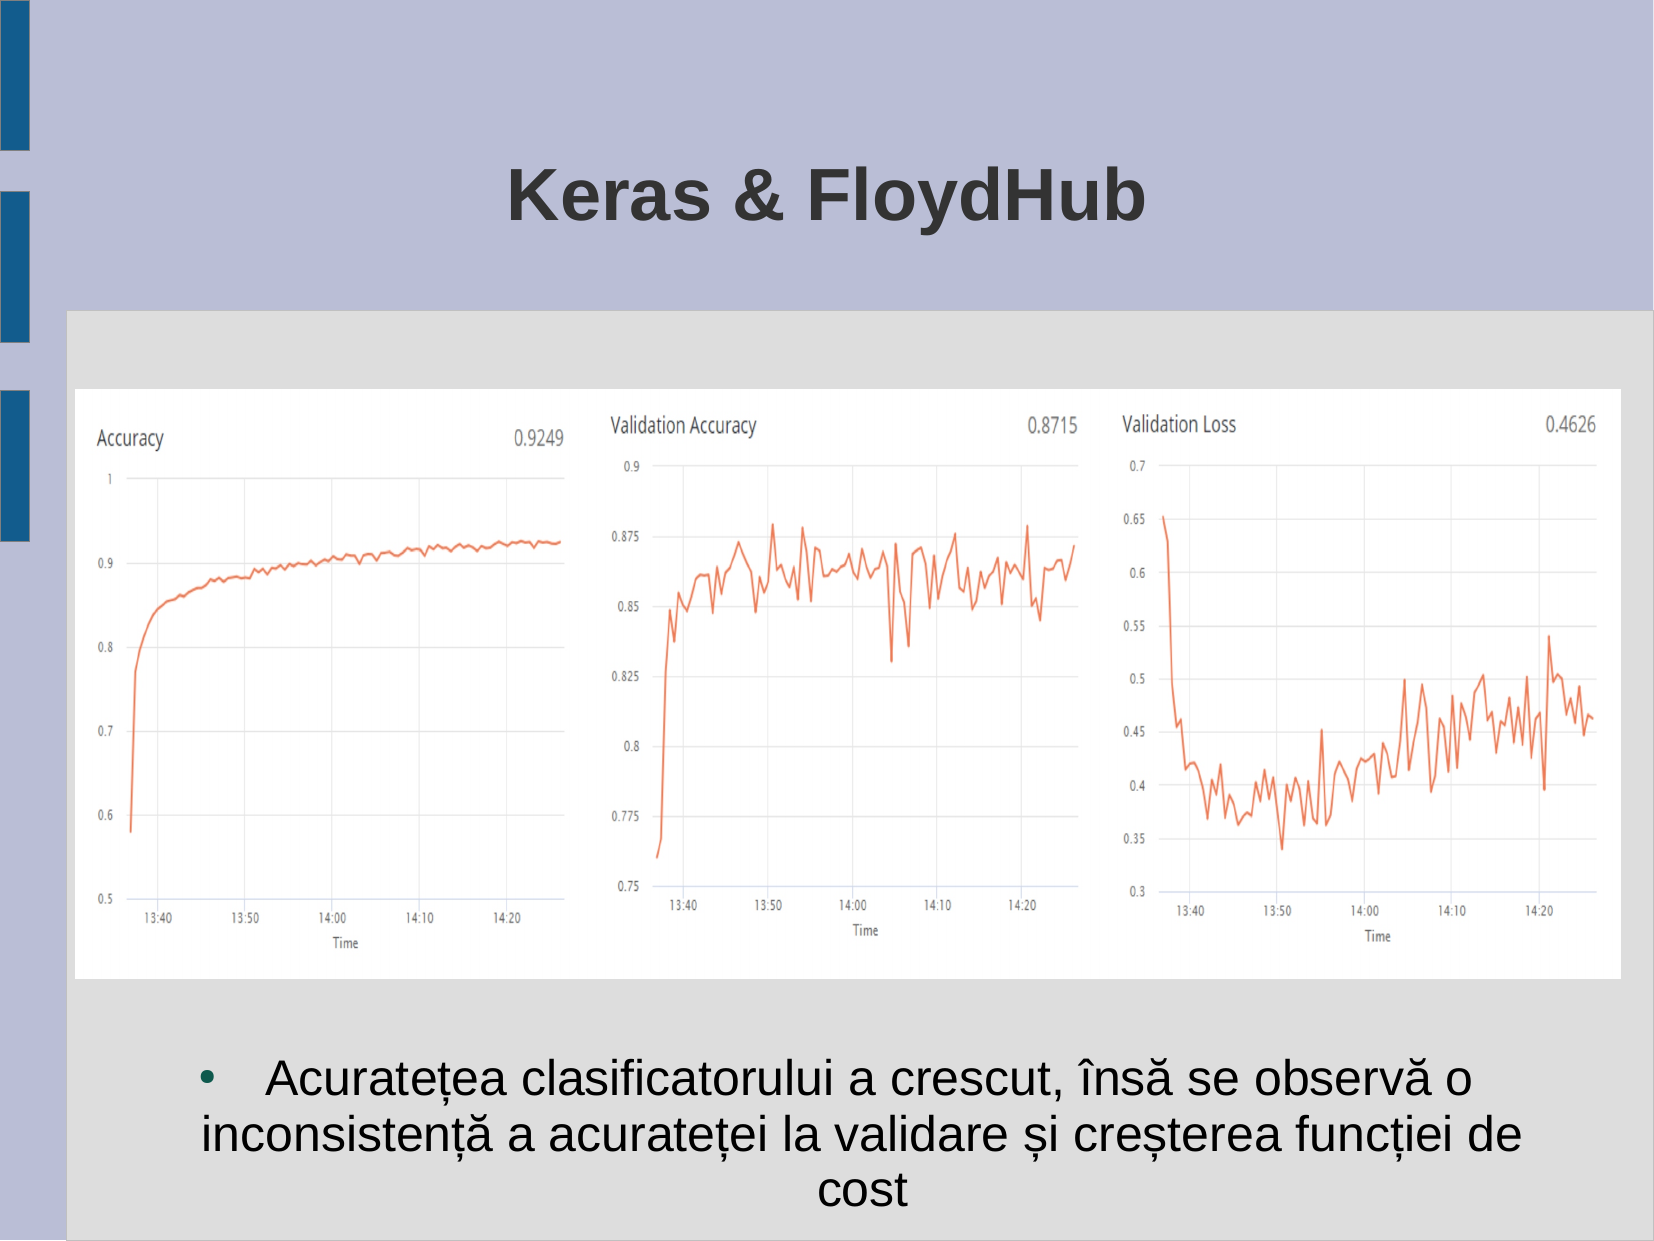

# Keras & FloydHub
 Acuratețea clasificatorului a crescut, însă se observă o inconsistență a acurateței la validare și creșterea funcției de cost